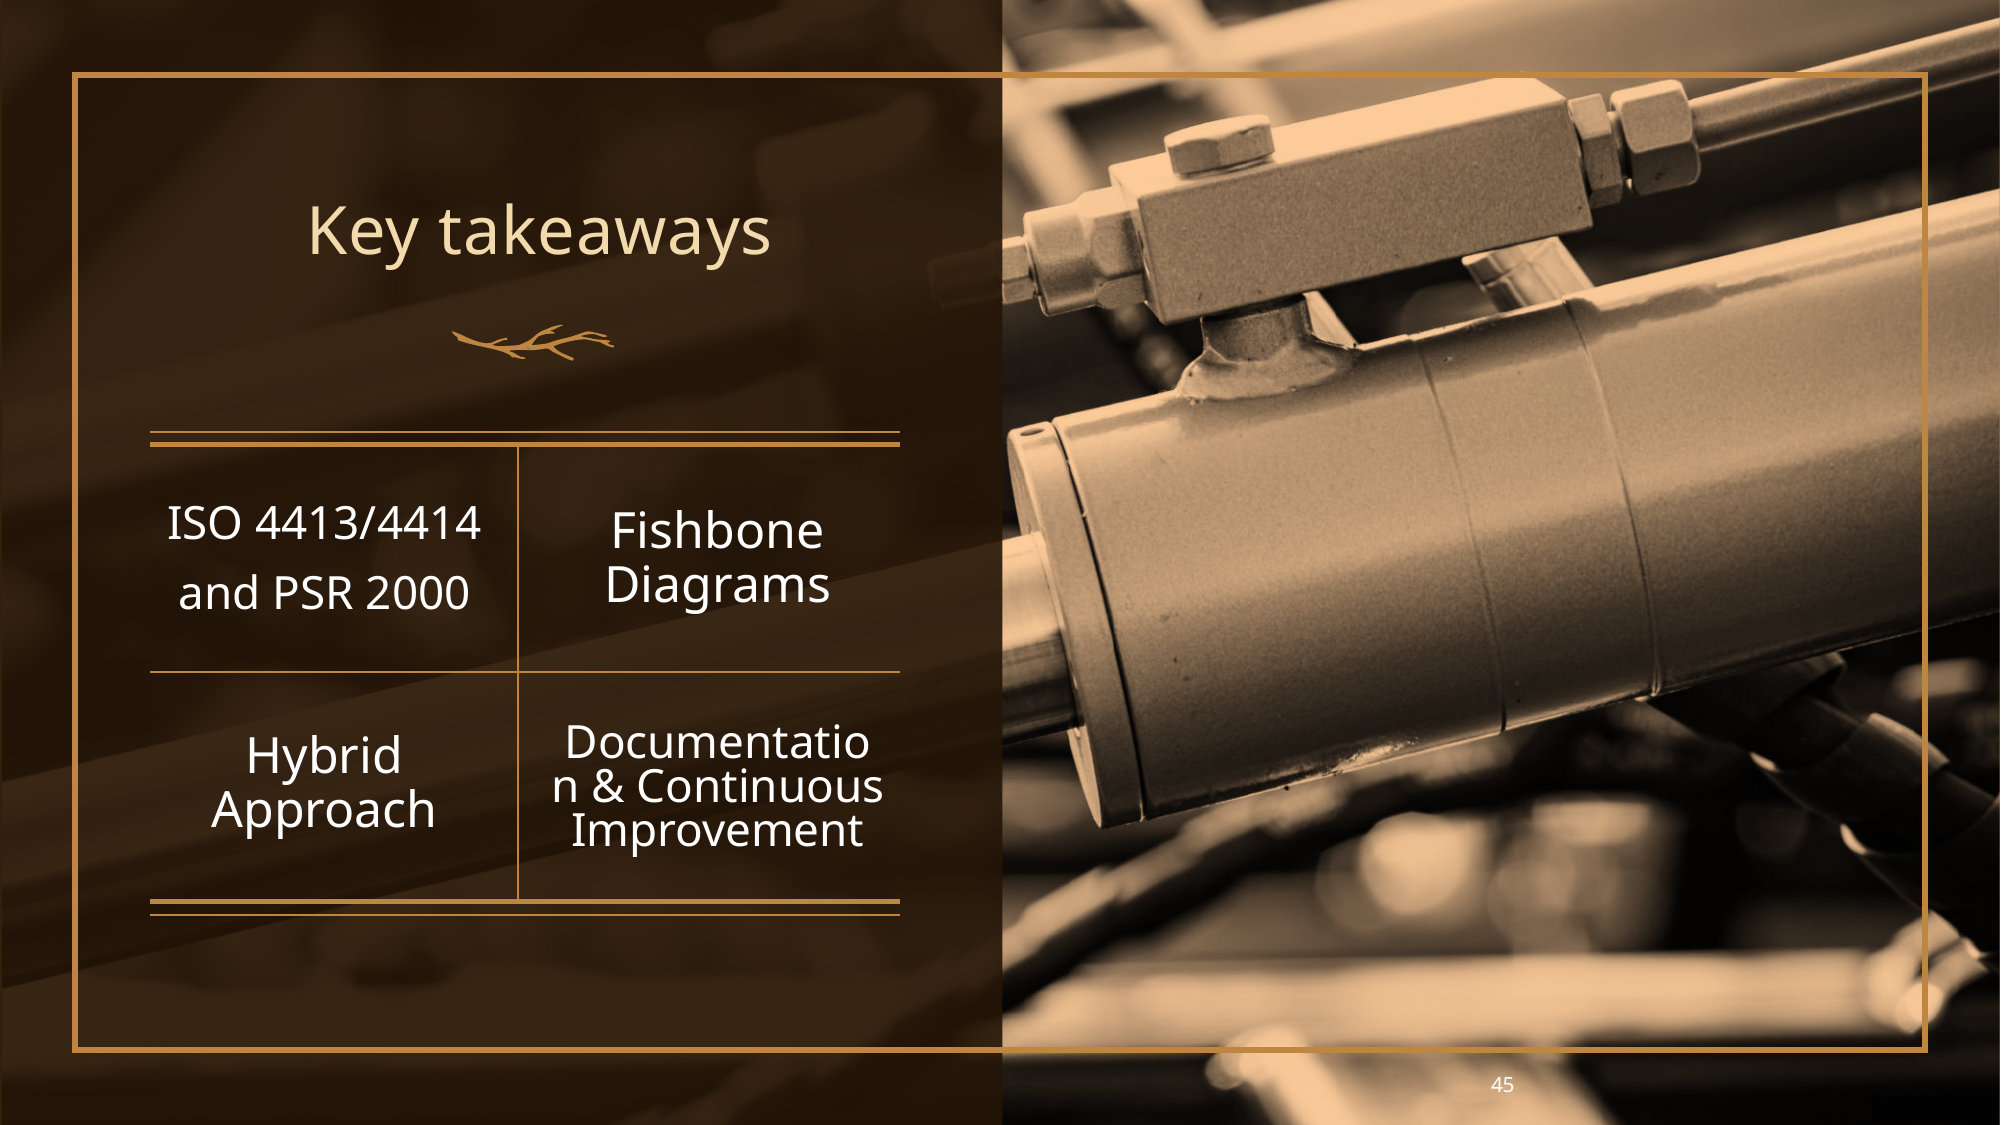

# Key takeaways
ISO 4413/4414
and PSR 2000
Fishbone Diagrams
Hybrid Approach
Documentation & Continuous Improvement